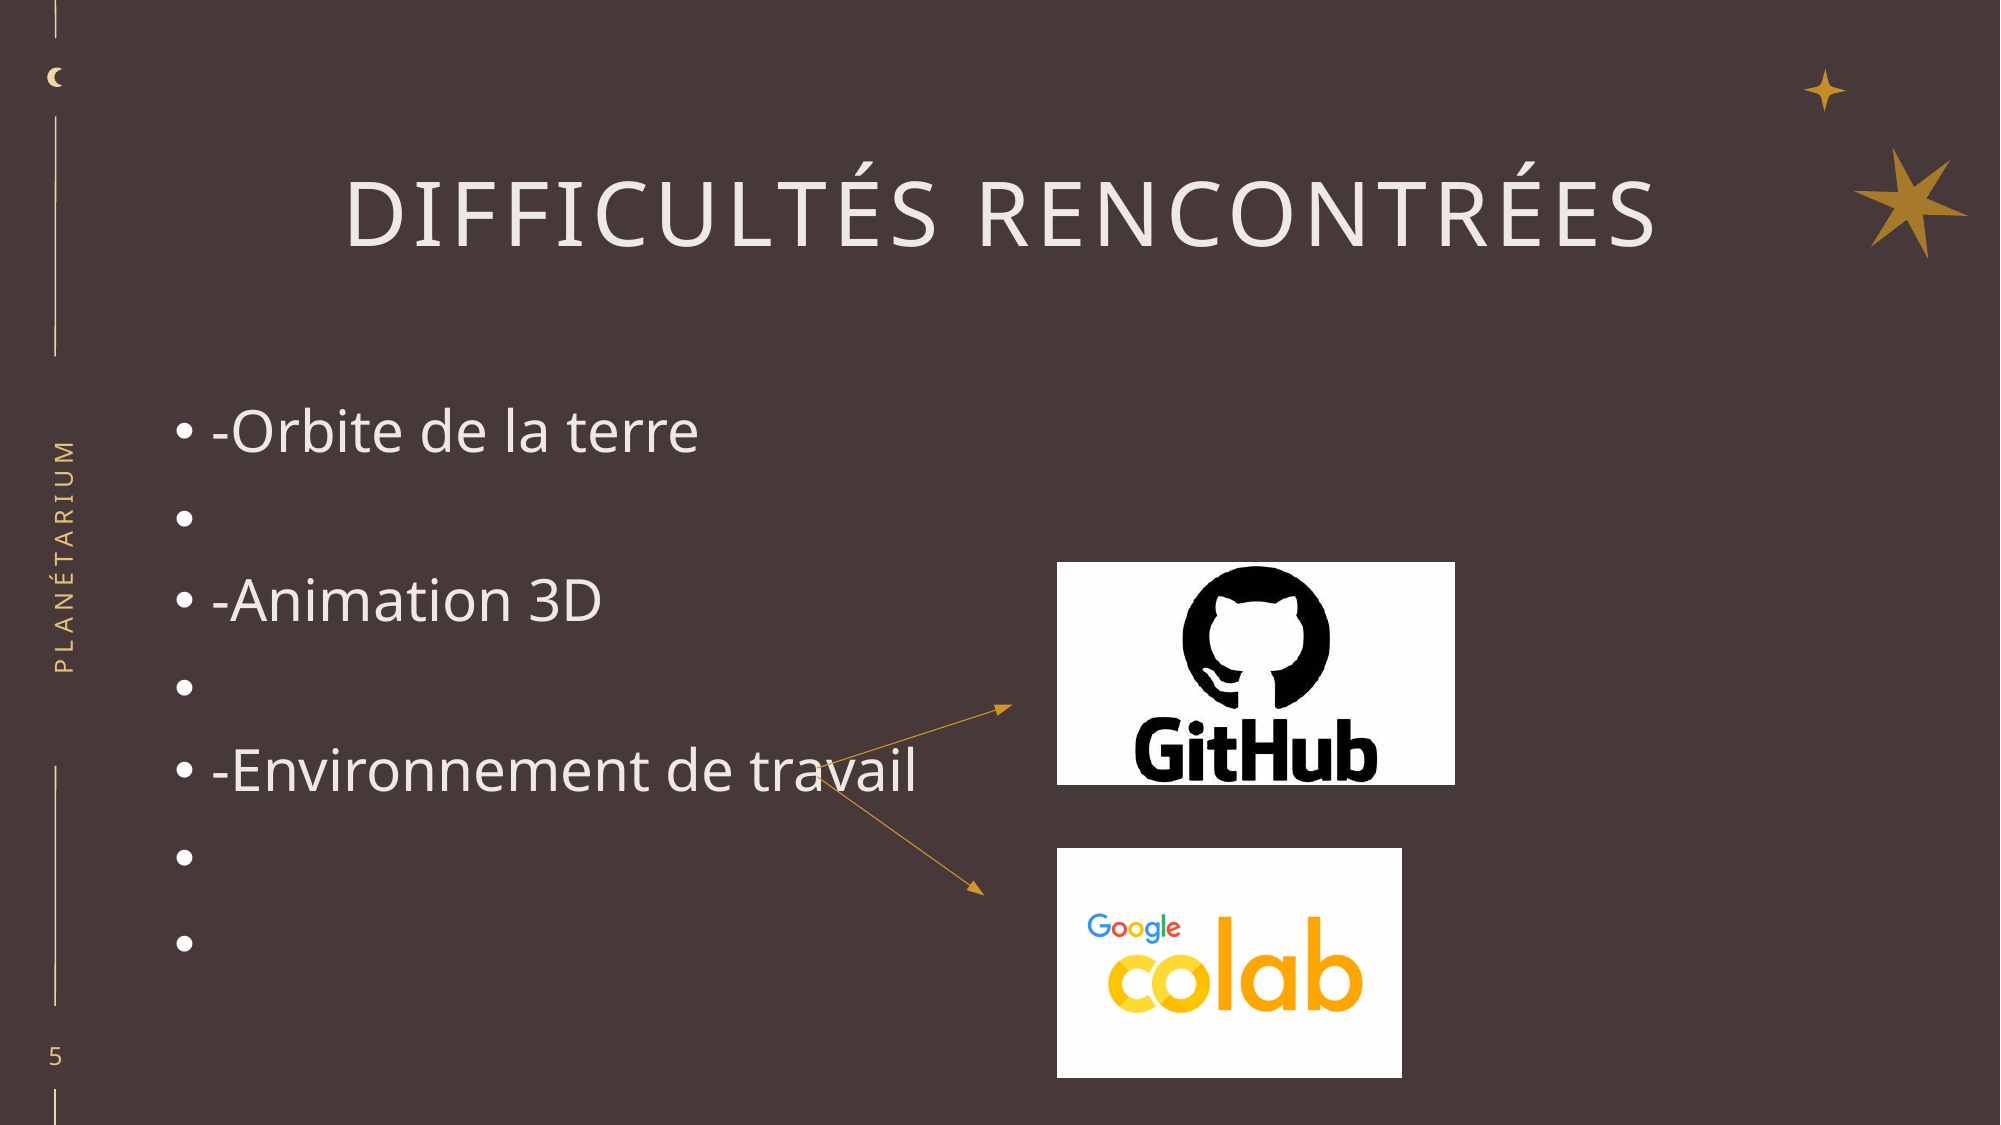

# Difficultés rencontrées
-Orbite de la terre
-Animation 3D
-Environnement de travail
Planétarium